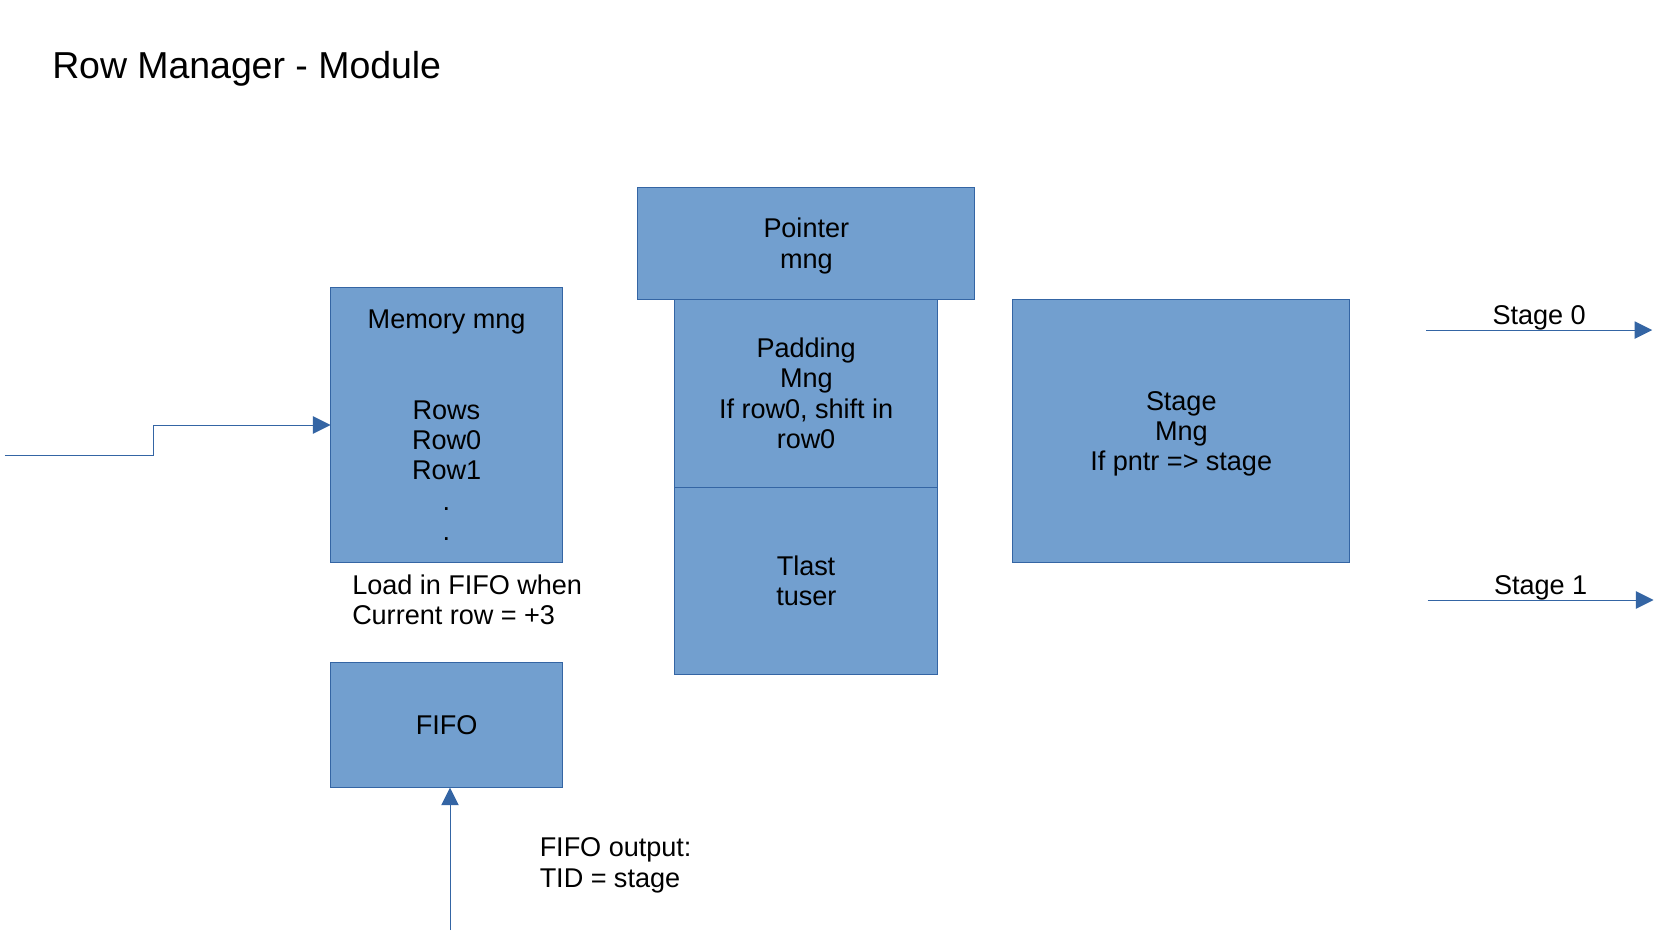

Row Manager - Module
Pointer
mng
Memory mng
Rows
Row0
Row1
.
.
Padding
Mng
If row0, shift in row0
Stage
Mng
If pntr => stage
Tlast
tuser
Load in FIFO when
Current row = +3
FIFO
FIFO output:
TID = stage